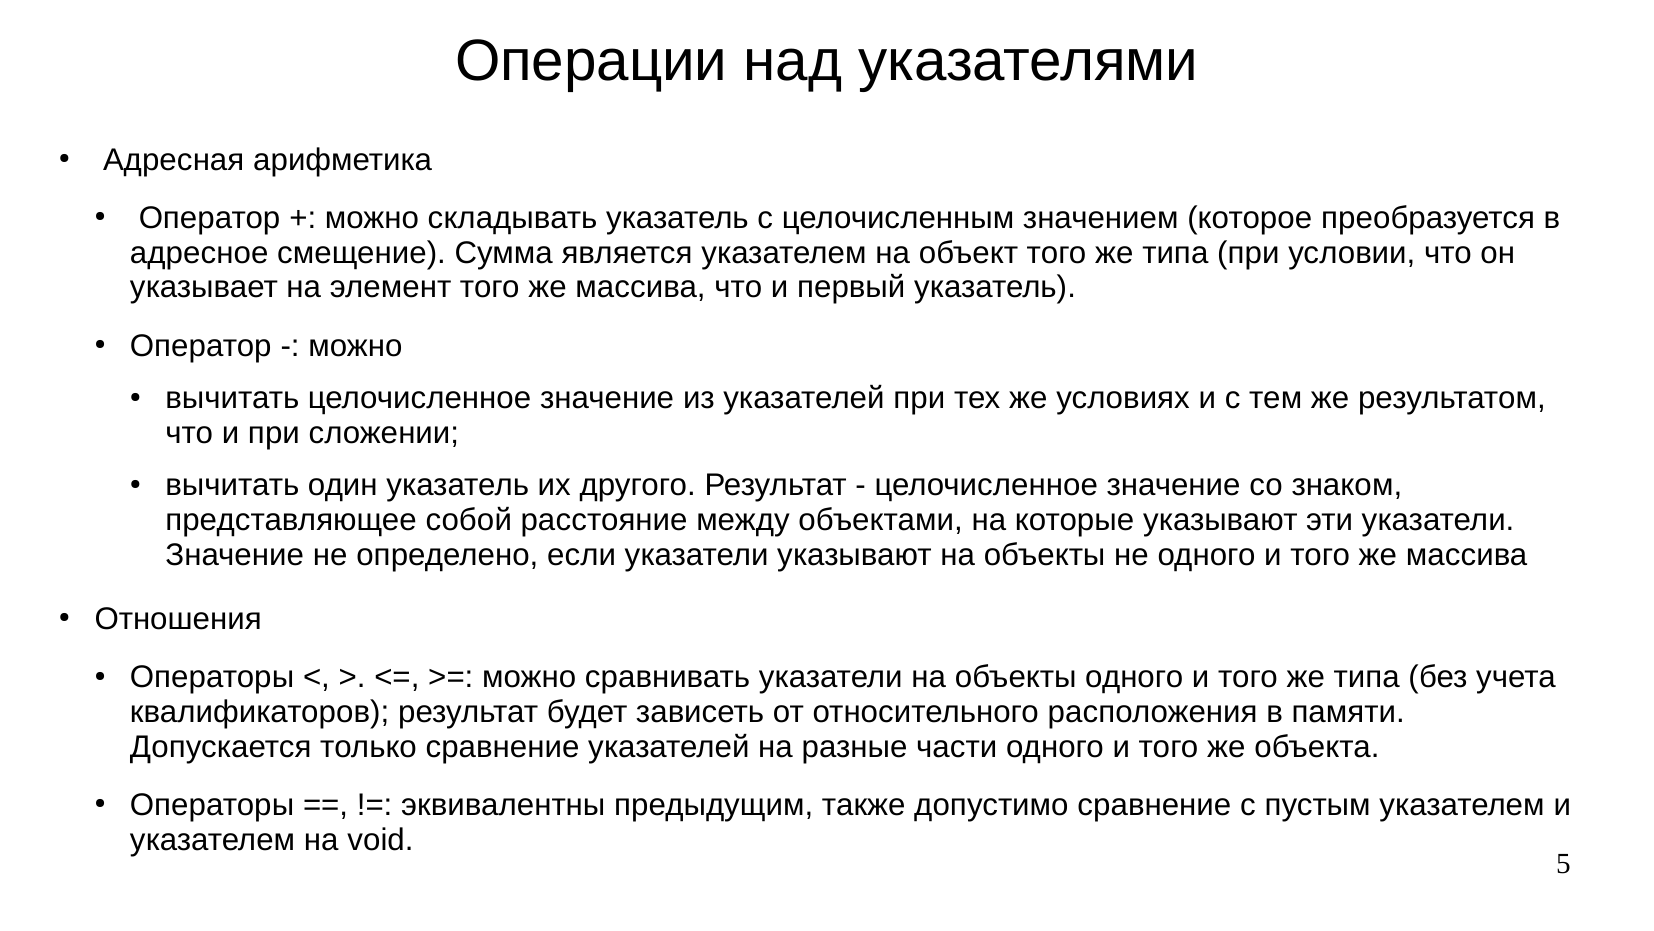

# Операции над указателями
 Адресная арифметика
 Оператор +: можно складывать указатель с целочисленным значением (которое преобразуется в адресное смещение). Сумма является указателем на объект того же типа (при условии, что он указывает на элемент того же массива, что и первый указатель).
Оператор -: можно
вычитать целочисленное значение из указателей при тех же условиях и с тем же результатом, что и при сложении;
вычитать один указатель их другого. Результат - целочисленное значение со знаком, представляющее собой расстояние между объектами, на которые указывают эти указатели. Значение не определено, если указатели указывают на объекты не одного и того же массива
Отношения
Операторы <, >. <=, >=: можно сравнивать указатели на объекты одного и того же типа (без учета квалификаторов); результат будет зависеть от относительного расположения в памяти. Допускается только сравнение указателей на разные части одного и того же объекта.
Операторы ==, !=: эквивалентны предыдущим, также допустимо сравнение с пустым указателем и указателем на void.
5